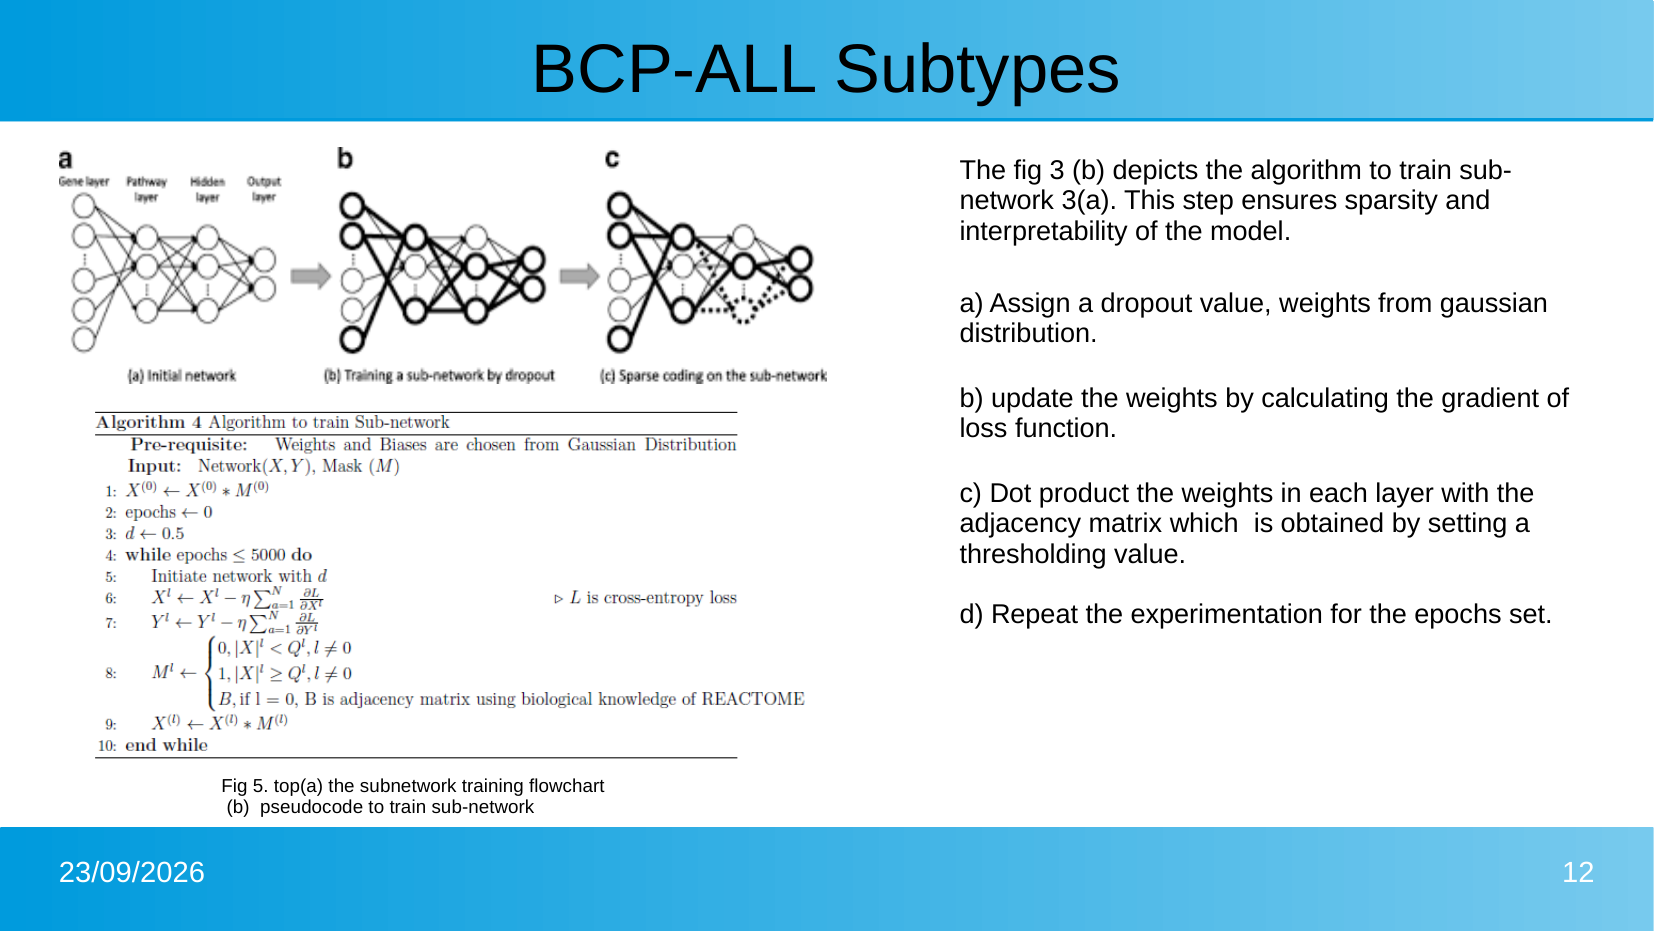

# BCP-ALL Subtypes
The fig 3 (b) depicts the algorithm to train sub-network 3(a). This step ensures sparsity and interpretability of the model.
a) Assign a dropout value, weights from gaussian distribution.
b) update the weights by calculating the gradient of loss function.
c) Dot product the weights in each layer with the adjacency matrix which is obtained by setting a thresholding value.
d) Repeat the experimentation for the epochs set.
Fig 5. top(a) the subnetwork training flowchart
 (b) pseudocode to train sub-network
12